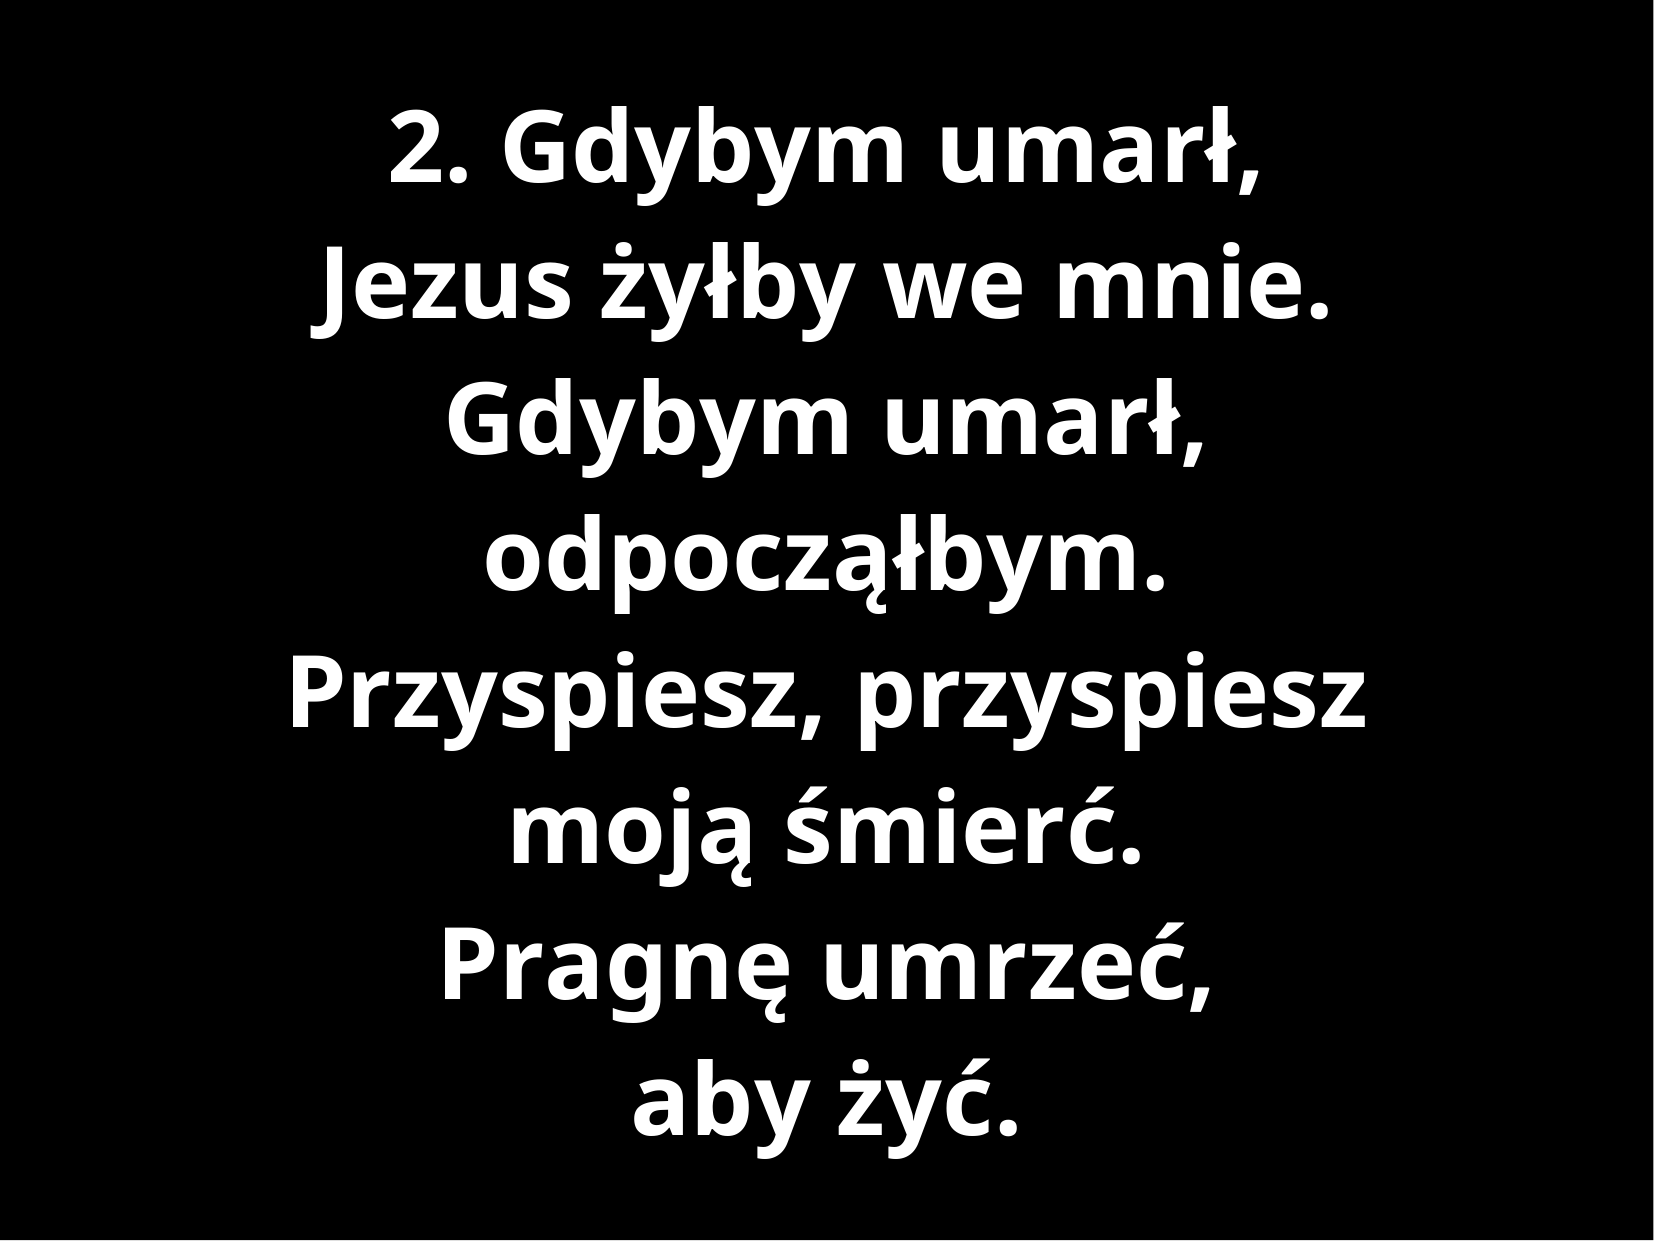

# 2. Gdybym umarł, Jezus żyłby we mnie. Gdybym umarł, odpocząłbym. Przyspiesz, przyspiesz moją śmierć. Pragnę umrzeć, aby żyć.